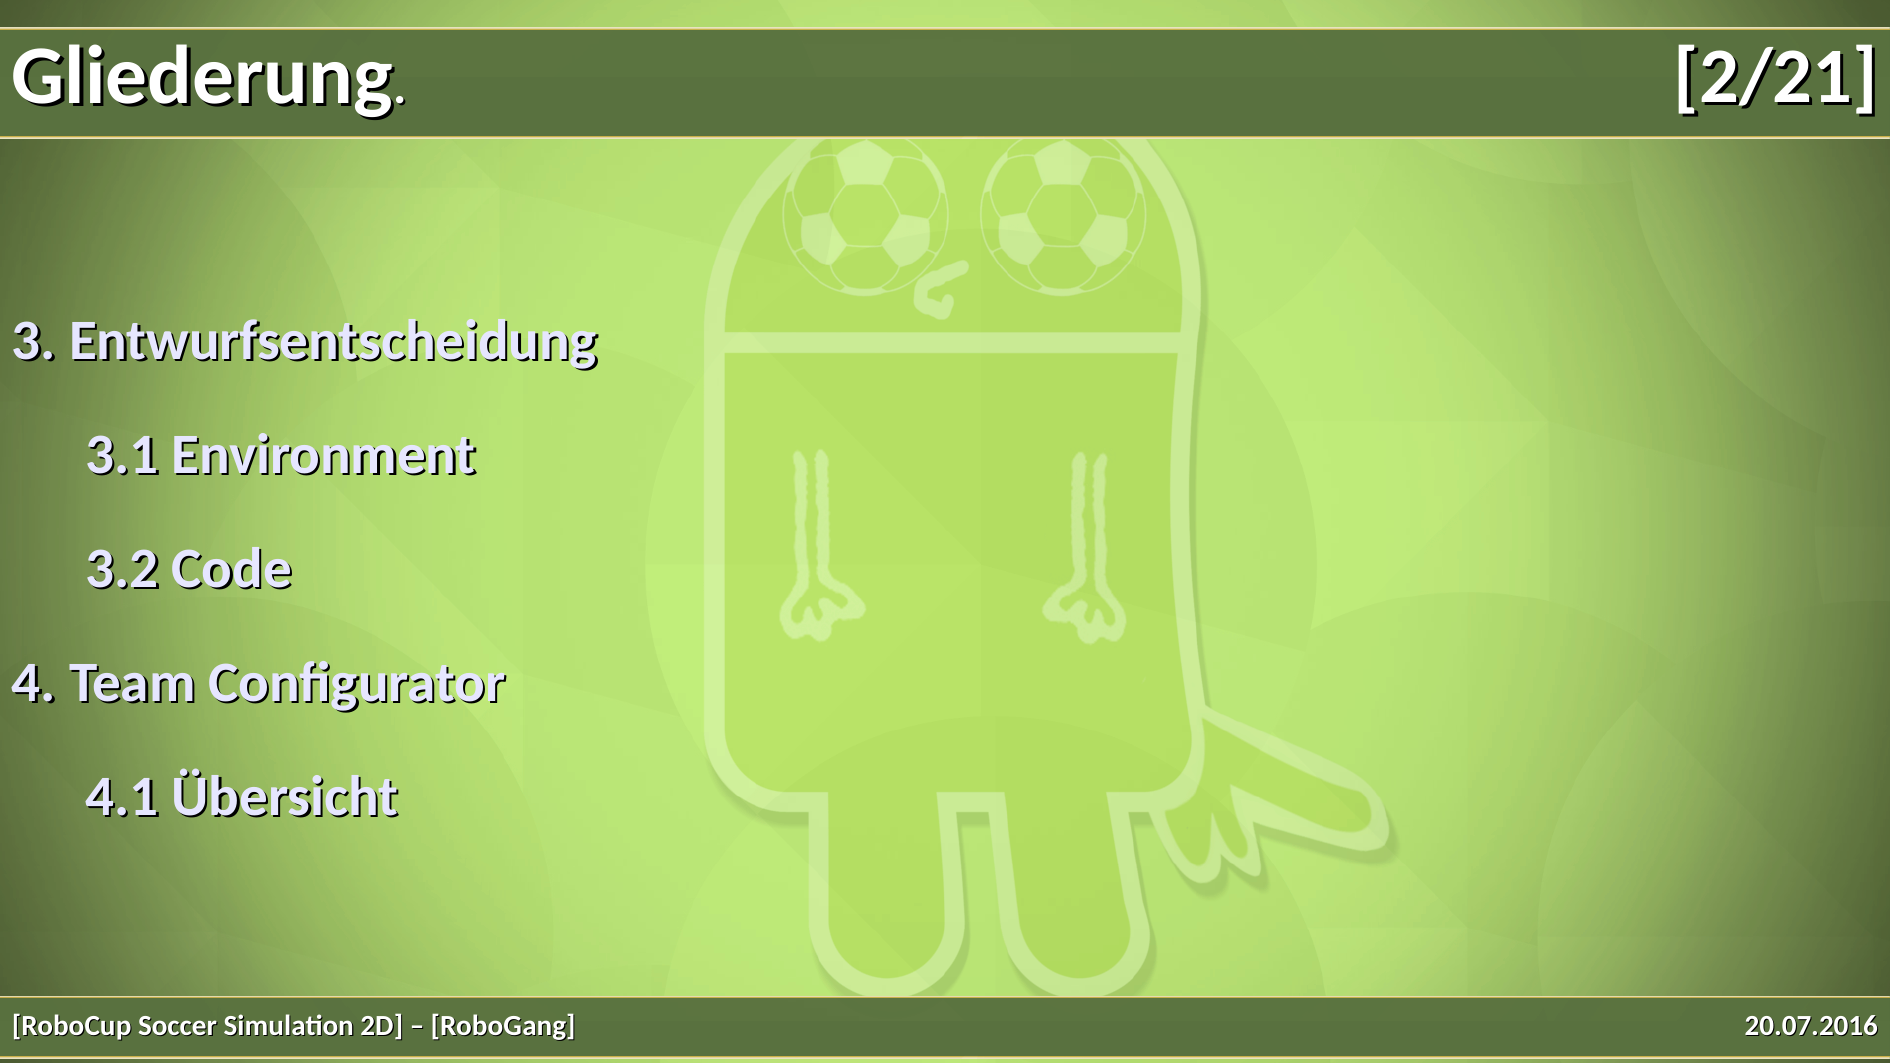

# Gliederung.
[2/21]
3. Entwurfsentscheidung
	3.1 Environment
	3.2 Code
4. Team Configurator
	4.1 Übersicht
[RoboCup Soccer Simulation 2D] – [RoboGang]
20.07.2016